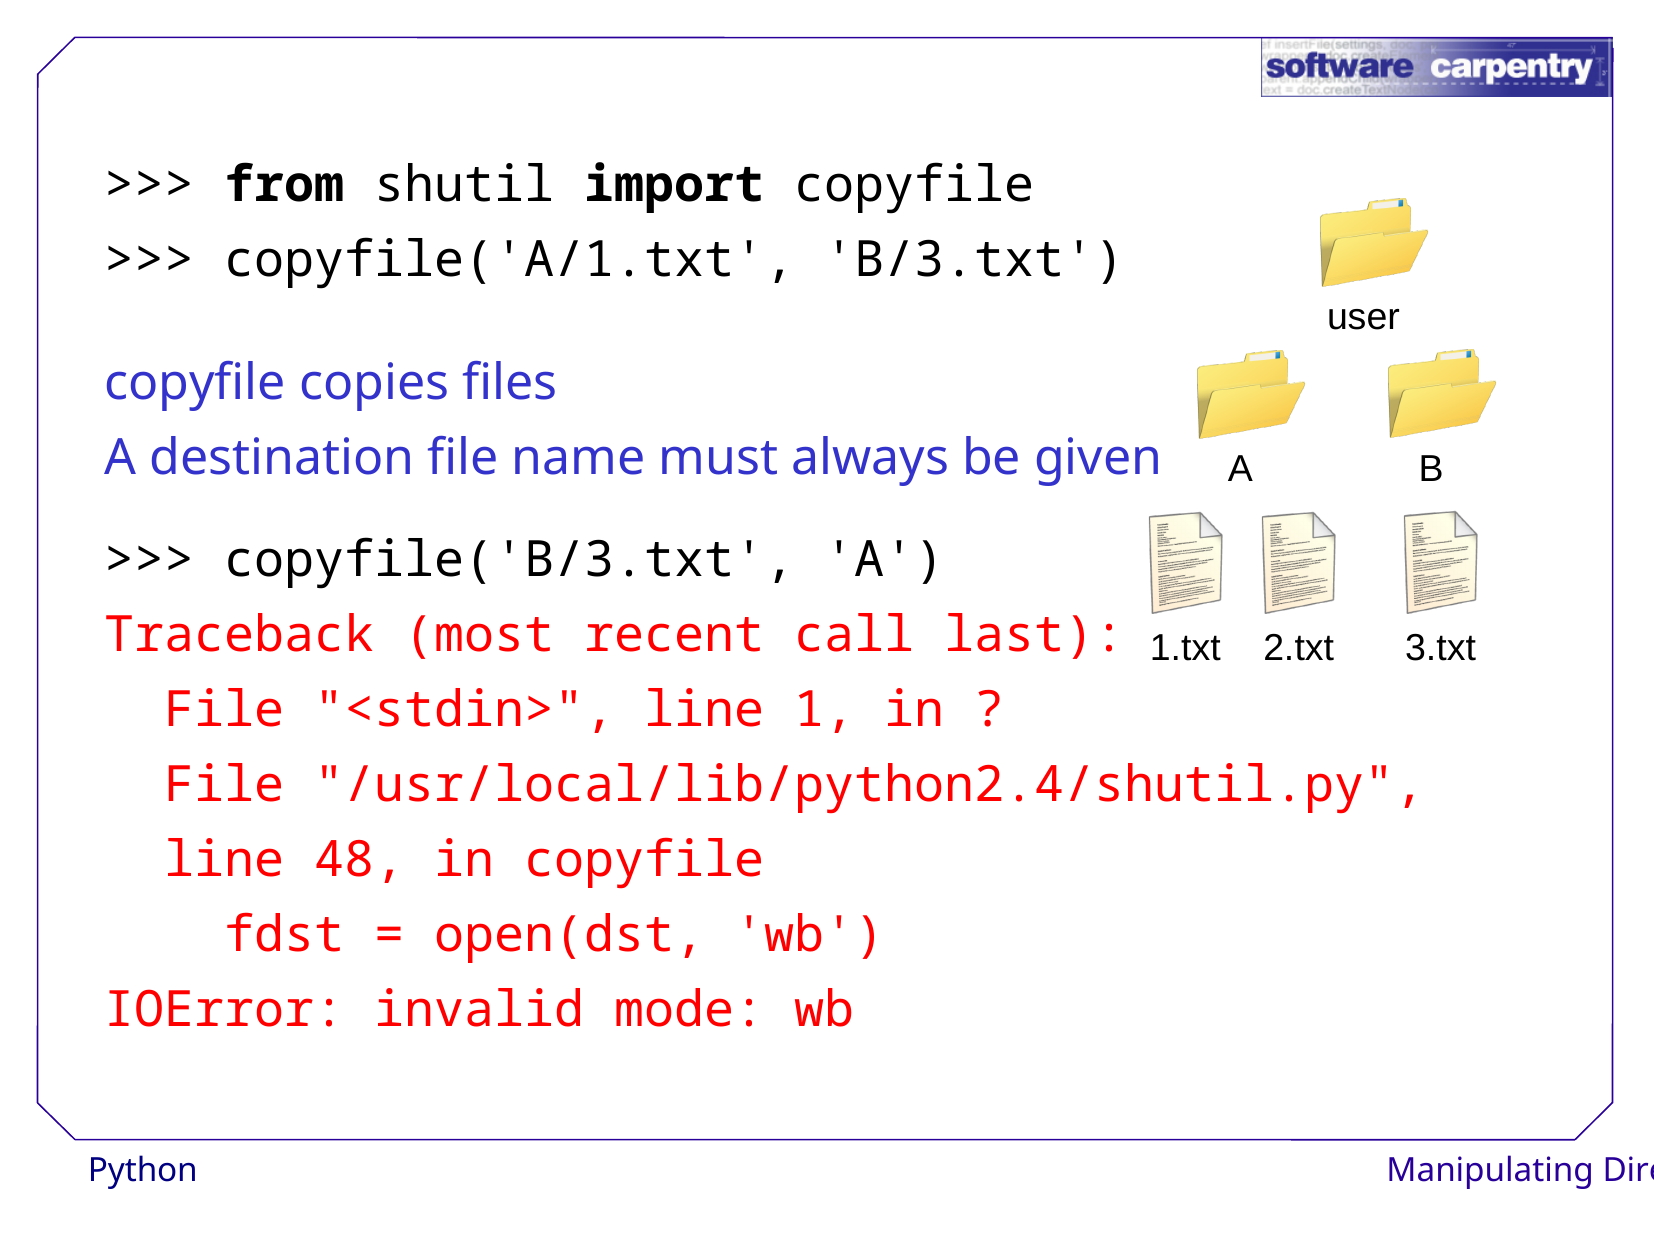

>>> from shutil import copyfile
>>> copyfile('A/1.txt', 'B/3.txt')
>>> copyfile('B/3.txt', 'A')
Traceback (most recent call last):
 File "<stdin>", line 1, in ?
 File "/usr/local/lib/python2.4/shutil.py",
 line 48, in copyfile
 fdst = open(dst, 'wb')
IOError: invalid mode: wb
user
copyfile copies files
A destination file name must always be given
B
A
3.txt
1.txt
2.txt